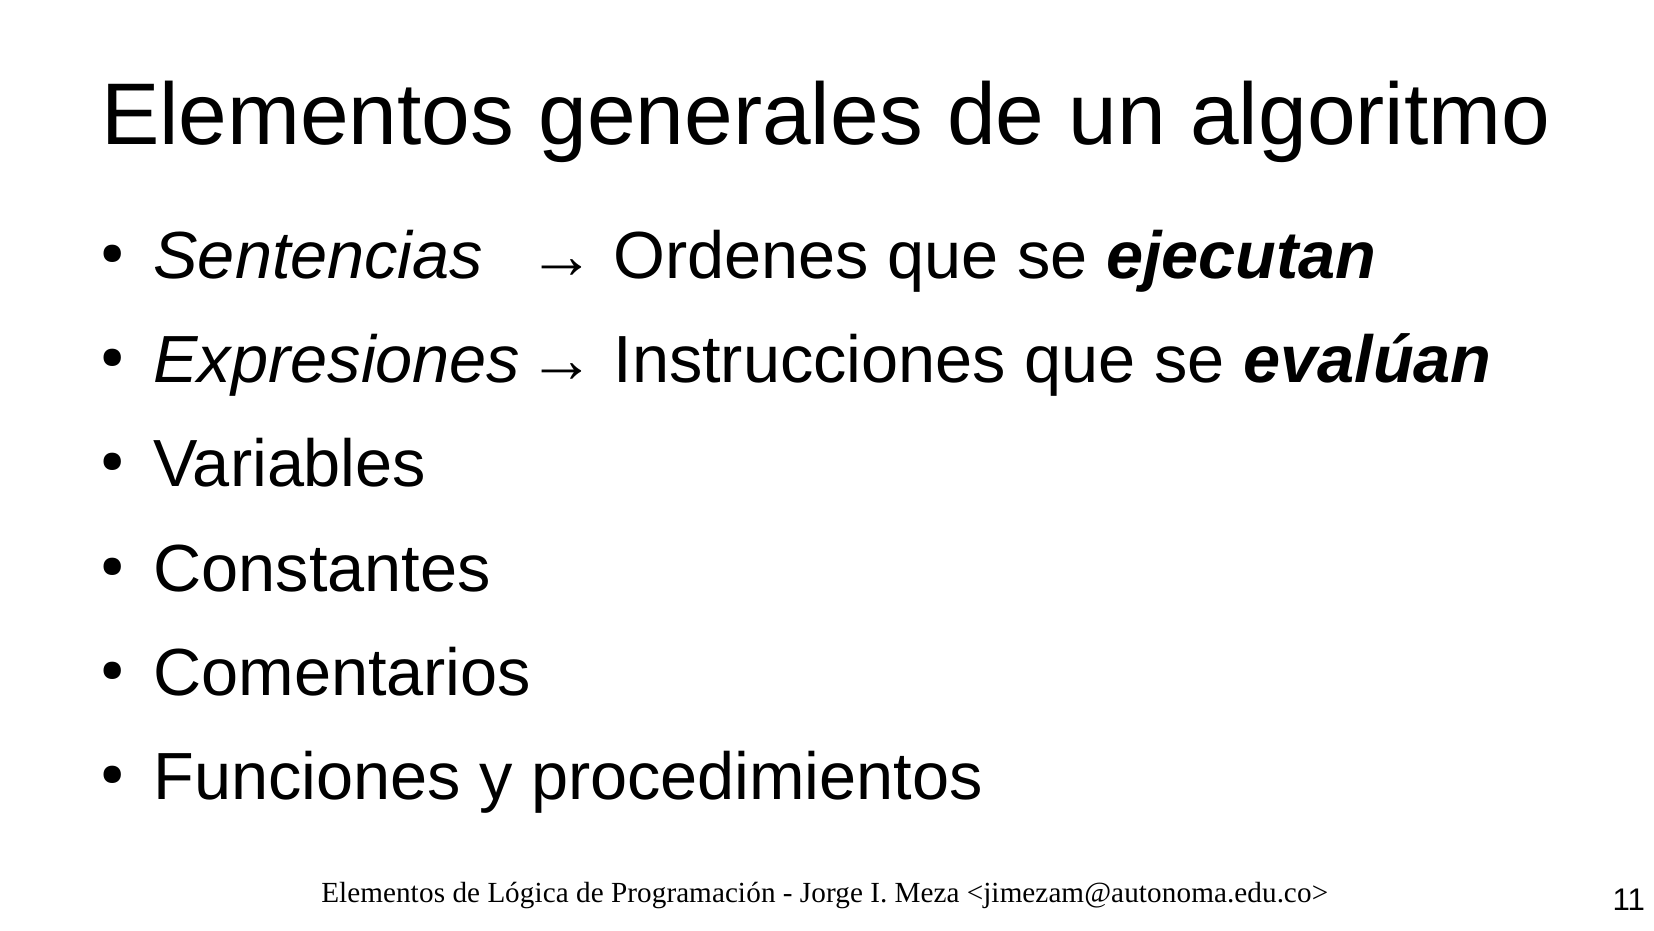

# Elementos generales de un algoritmo
Sentencias	→ Ordenes que se ejecutan
Expresiones	→ Instrucciones que se evalúan
Variables
Constantes
Comentarios
Funciones y procedimientos
Elementos de Lógica de Programación - Jorge I. Meza <jimezam@autonoma.edu.co>